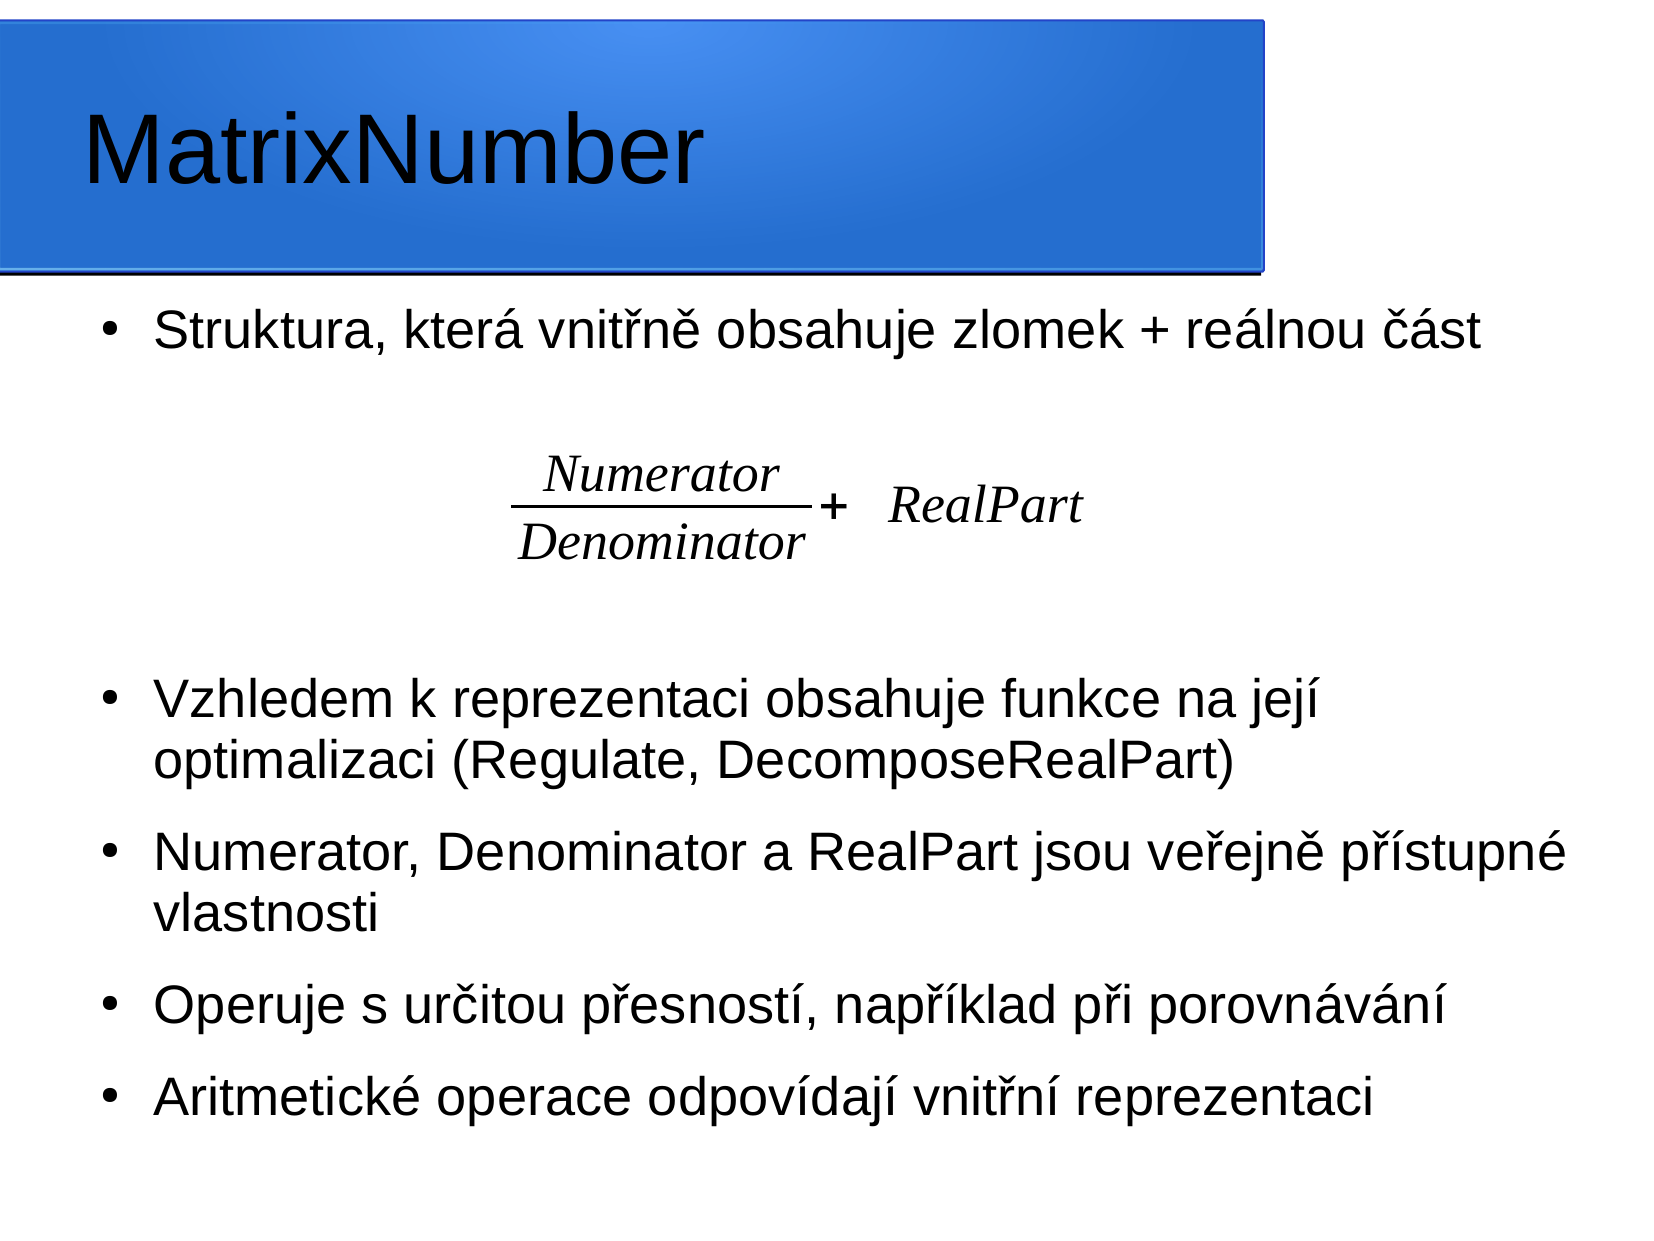

# MatrixNumber
Struktura, která vnitřně obsahuje zlomek + reálnou část
Vzhledem k reprezentaci obsahuje funkce na její optimalizaci (Regulate, DecomposeRealPart)
Numerator, Denominator a RealPart jsou veřejně přístupné vlastnosti
Operuje s určitou přesností, například při porovnávání
Aritmetické operace odpovídají vnitřní reprezentaci